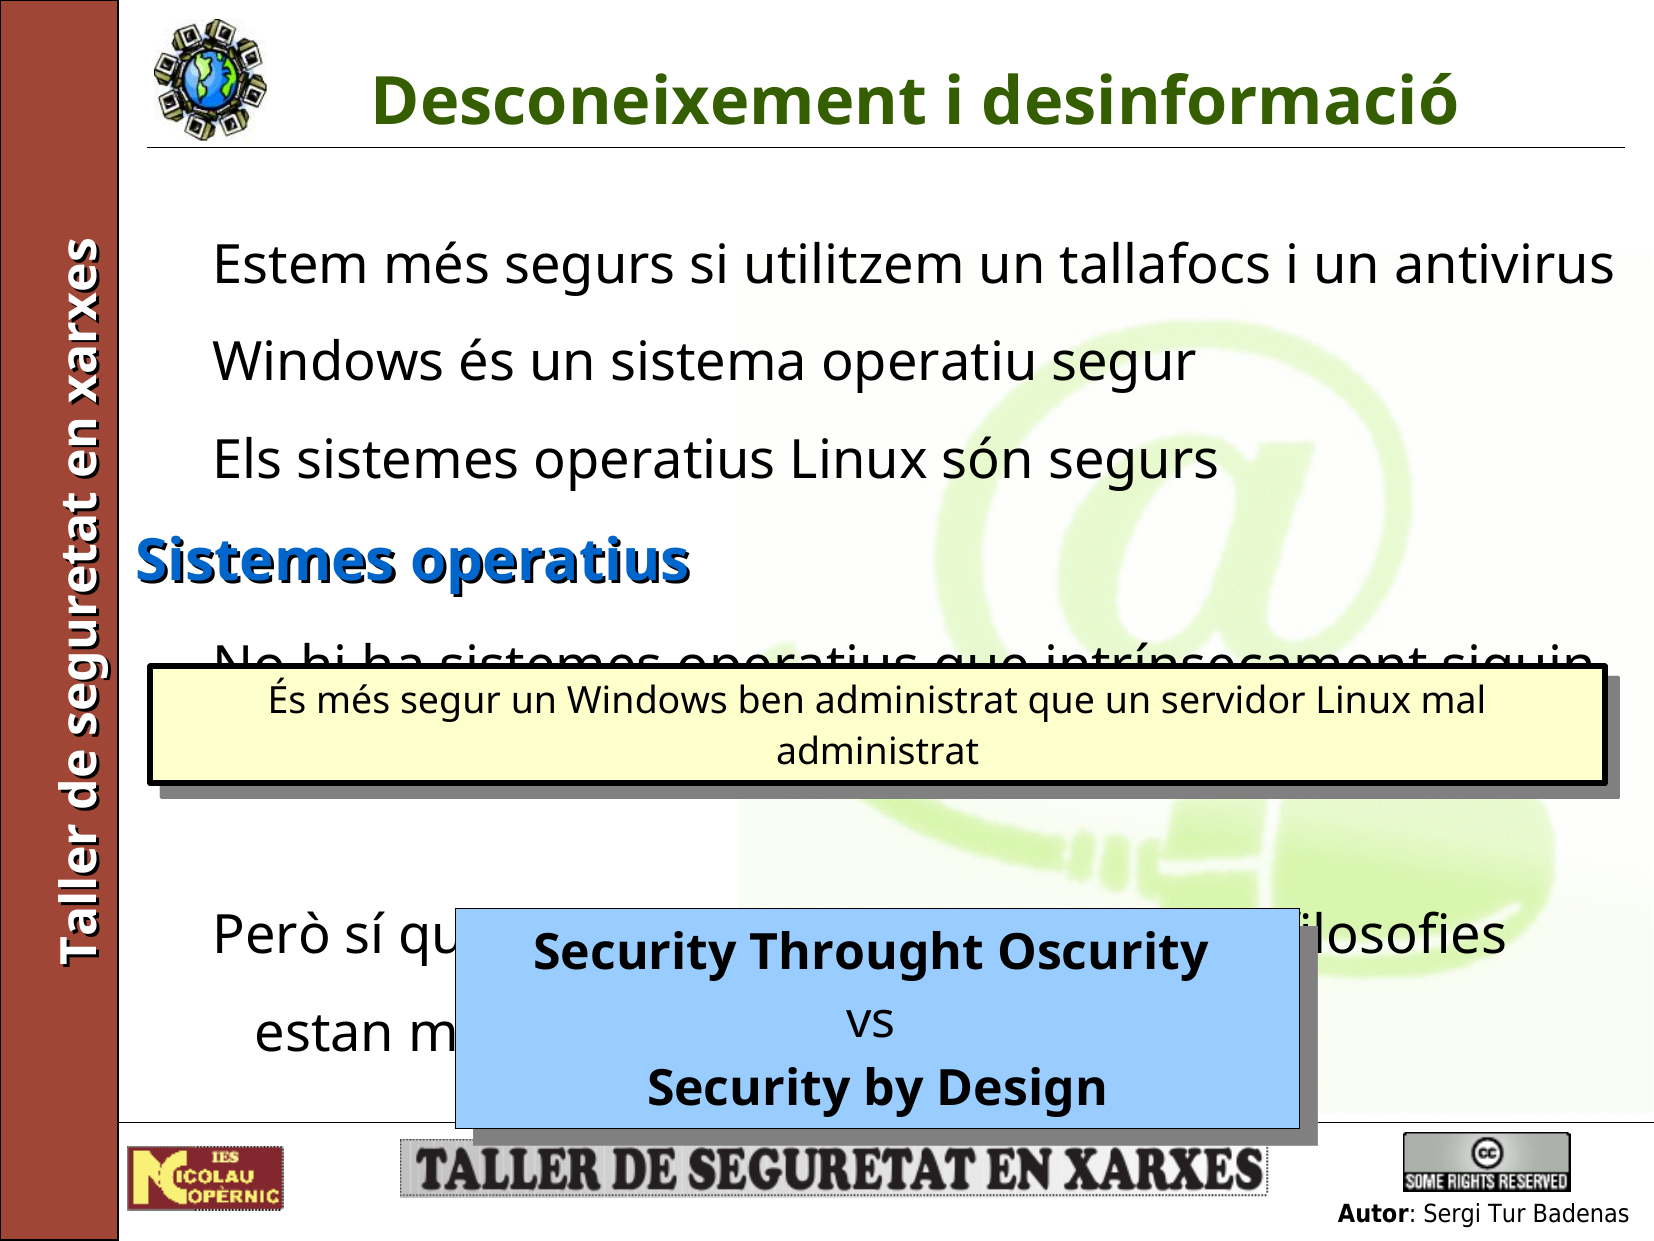

# Desconeixement i desinformació
Estem més segurs si utilitzem un tallafocs i un antivirus
Windows és un sistema operatiu segur
Els sistemes operatius Linux són segurs
Sistemes operatius
No hi ha sistemes operatius que intrínsecament siguin més segurs que altres
Però sí que algunes formes de fer i certes filosofies
 estan més orientades a la seguretat
És més segur un Windows ben administrat que un servidor Linux mal administrat
Security Throught Oscurity
vs
Security by Design